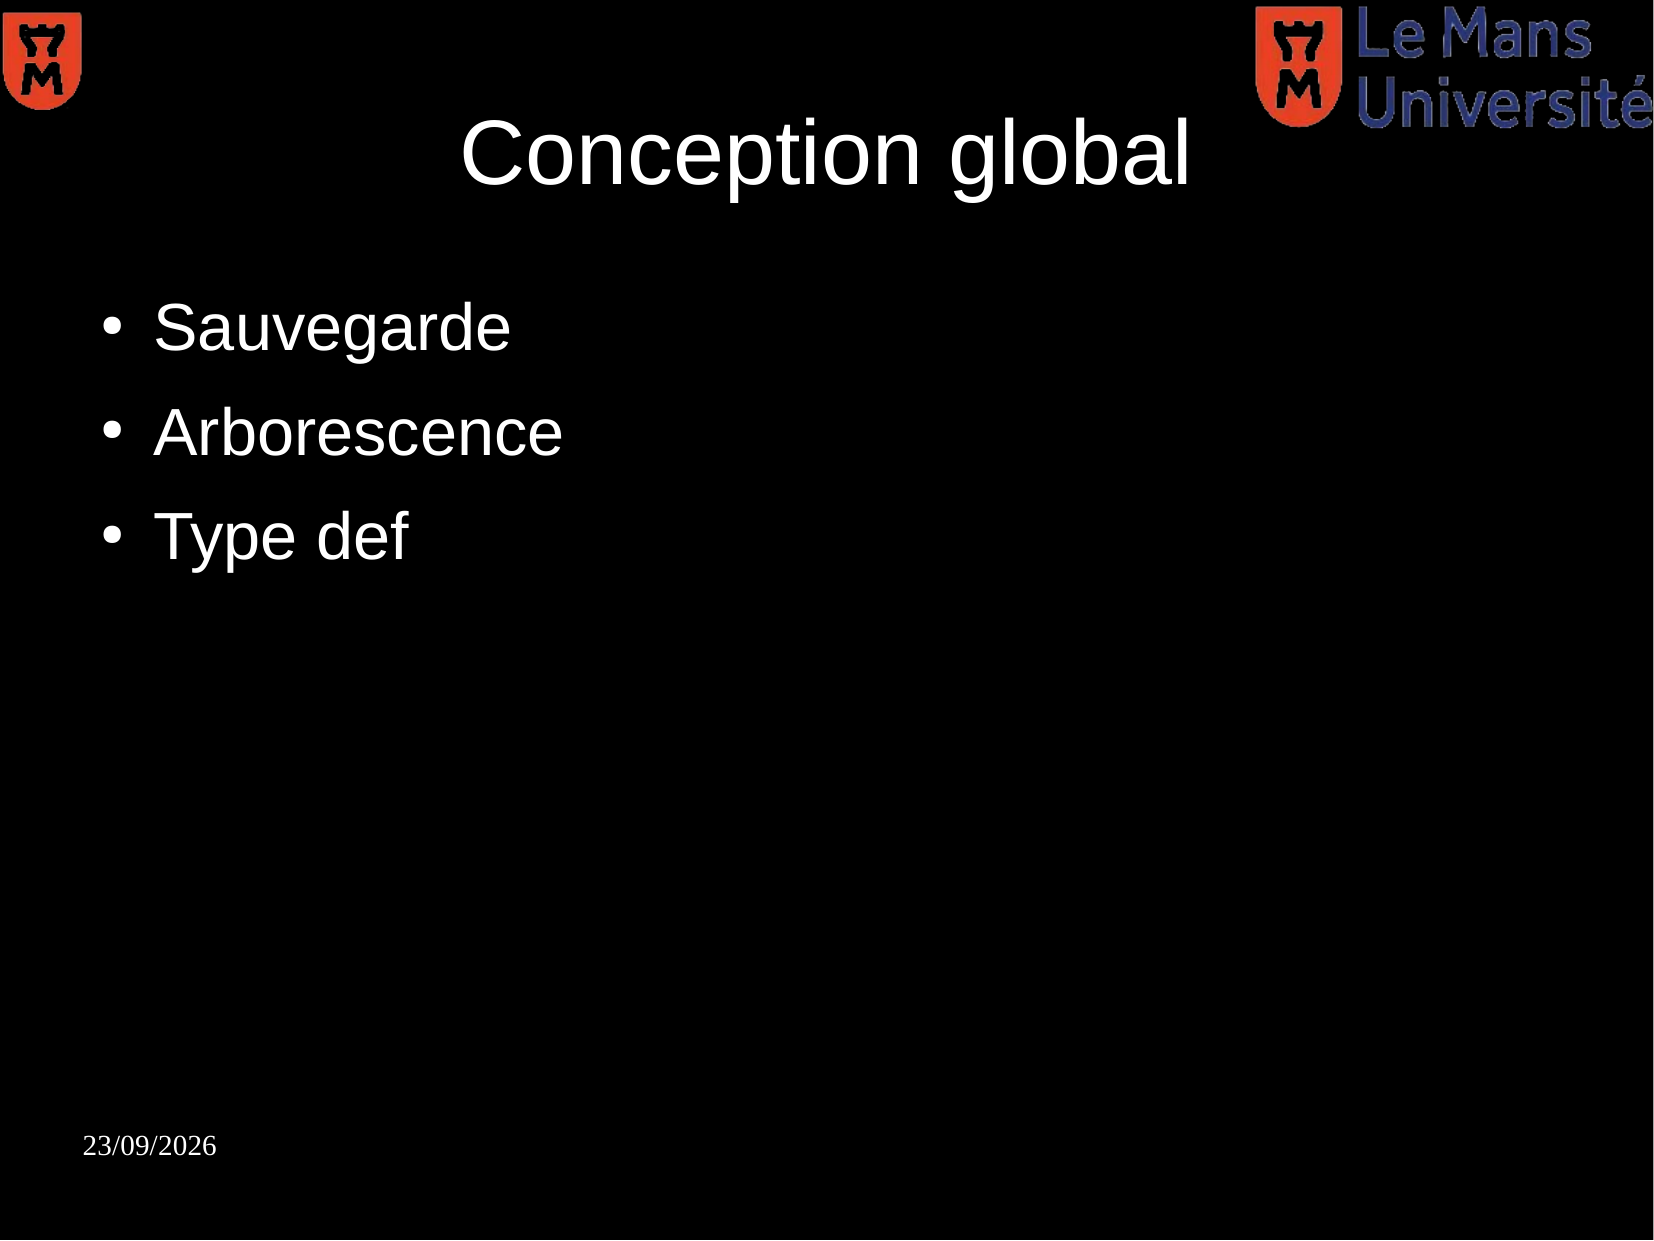

# Conception global
Sauvegarde
Arborescence
Type def